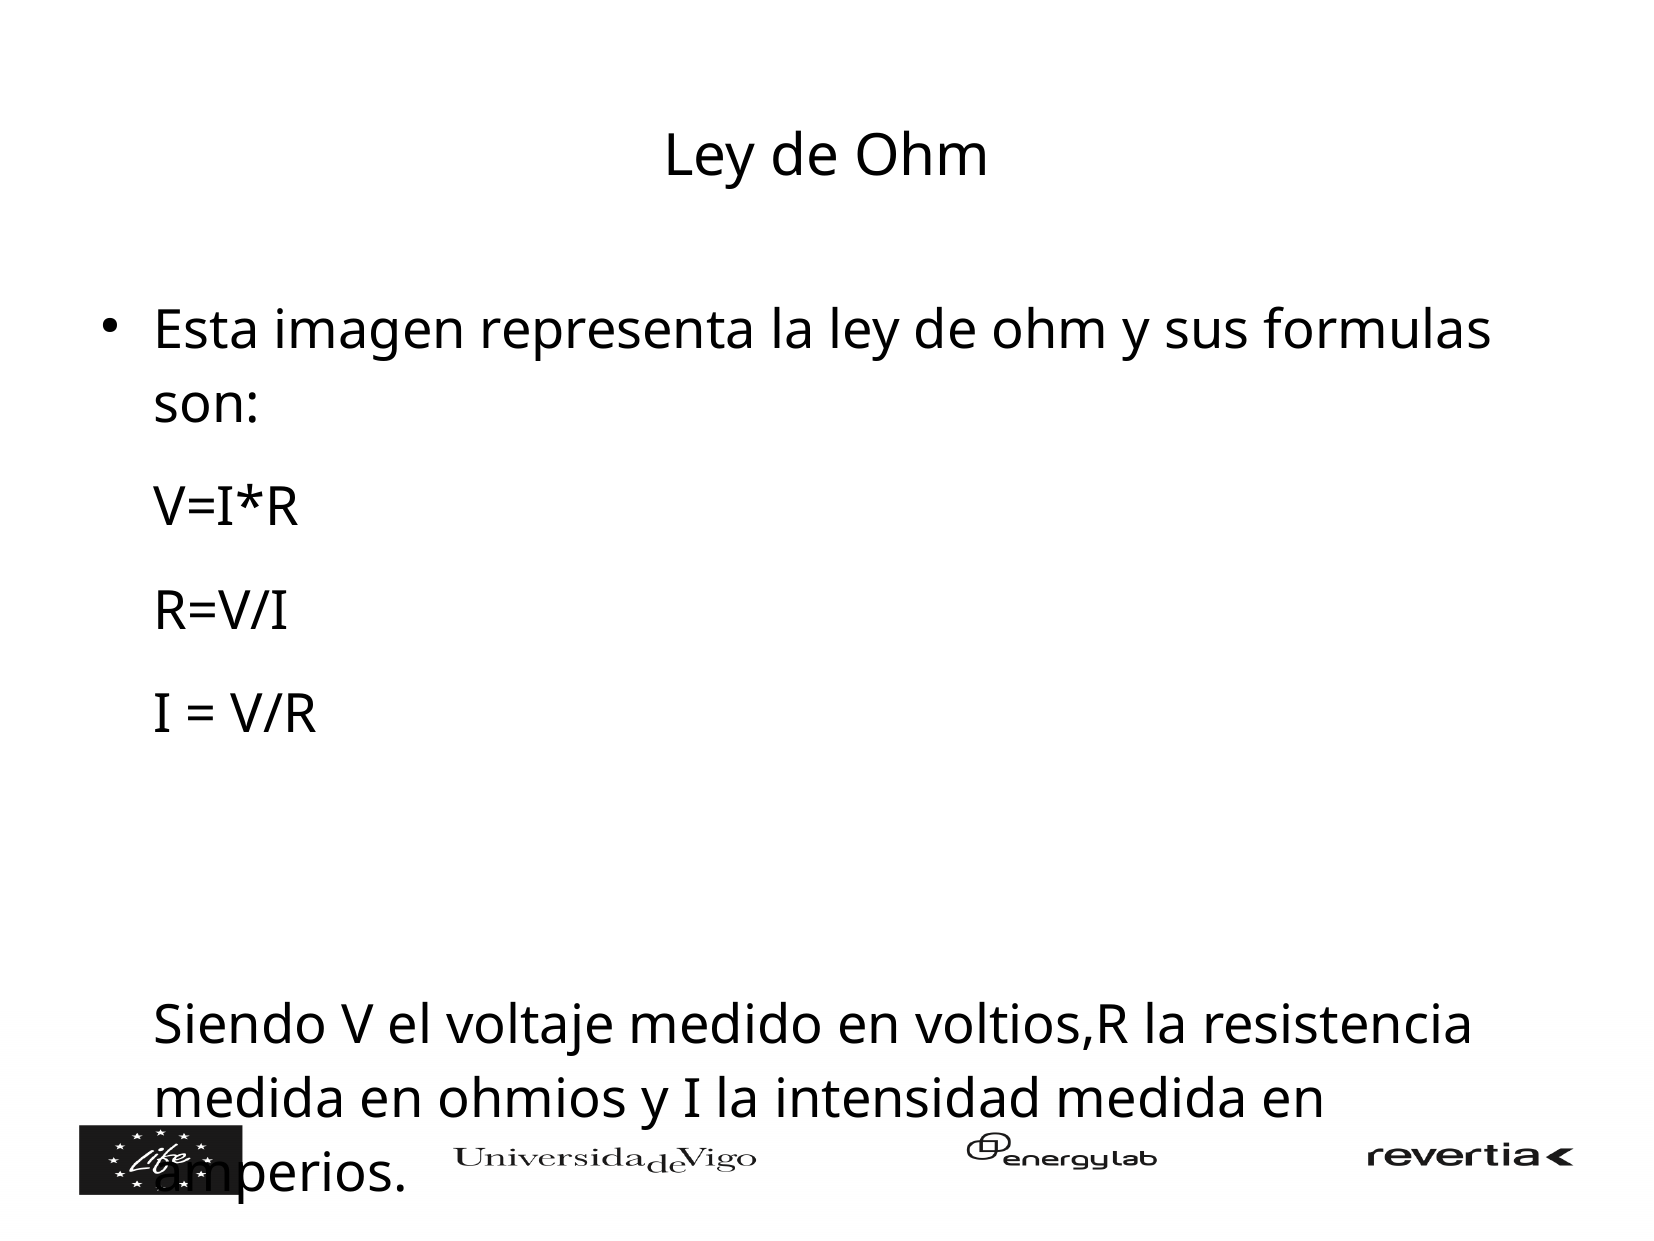

# Ley de Ohm
Esta imagen representa la ley de ohm y sus formulas son:
V=I*R
R=V/I
I = V/R
Siendo V el voltaje medido en voltios,R la resistencia medida en ohmios y I la intensidad medida en amperios.